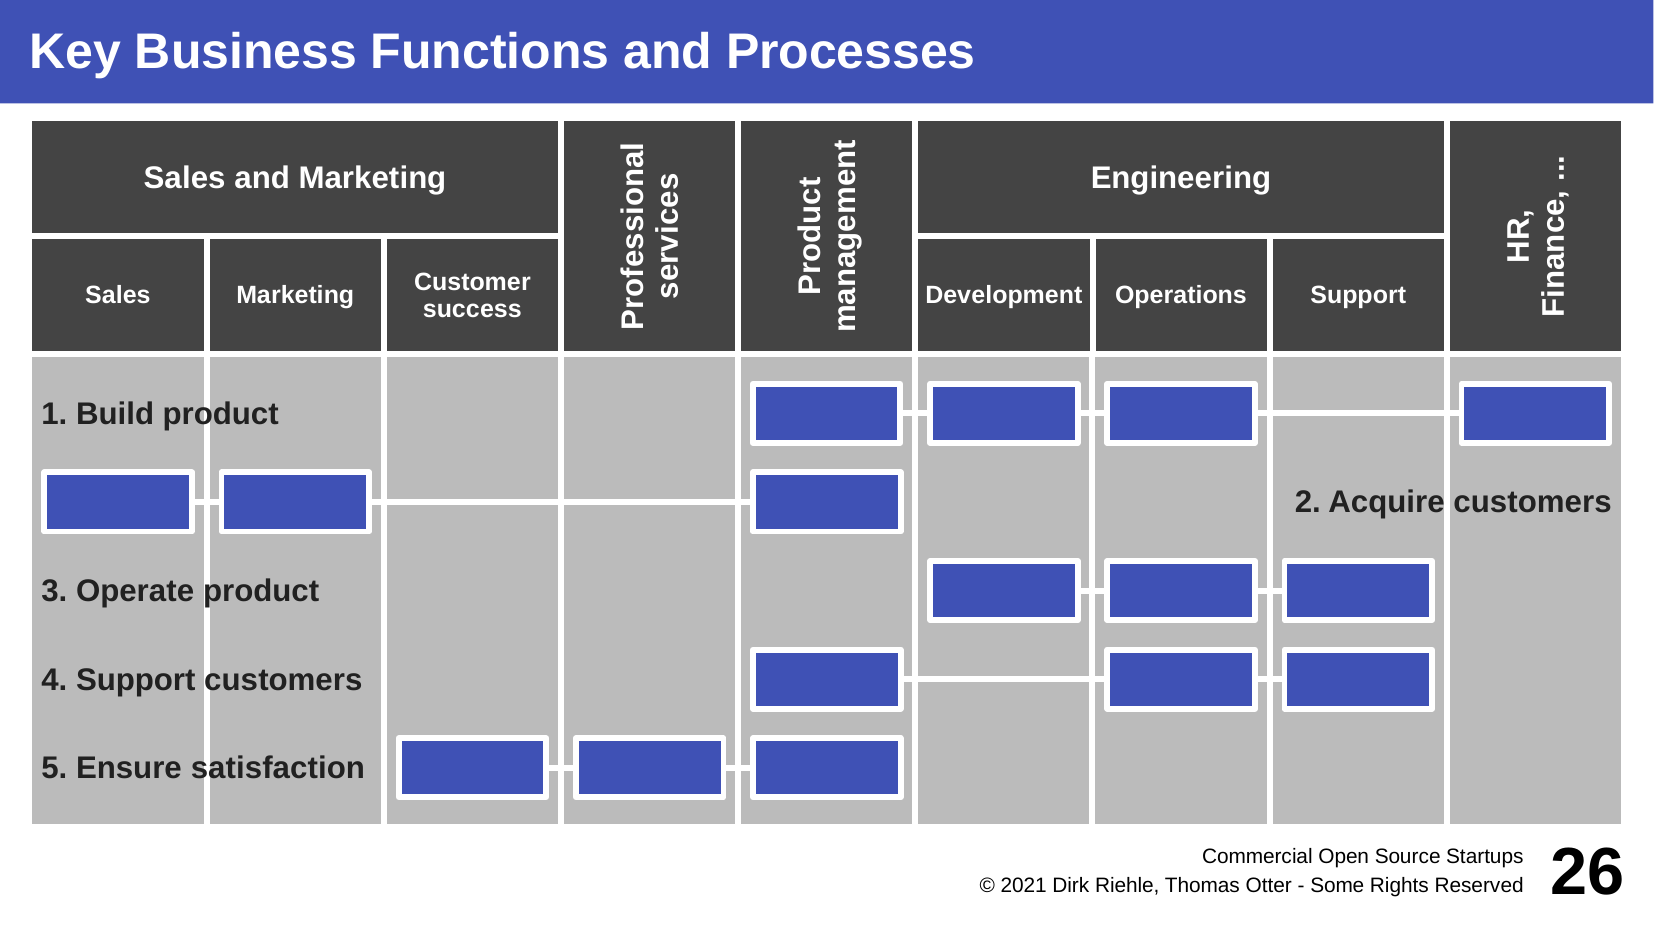

# Key Business Functions and Processes
Sales and Marketing
Engineering
Professional
services
Product
management
HR,
Finance, ...
Sales
Marketing
Customer
success
Development
Operations
Support
1. Build product
2. Acquire customers
3. Operate product
4. Support customers
5. Ensure satisfaction
Commercial Open Source Startups
26
© 2021 Dirk Riehle, Thomas Otter - Some Rights Reserved